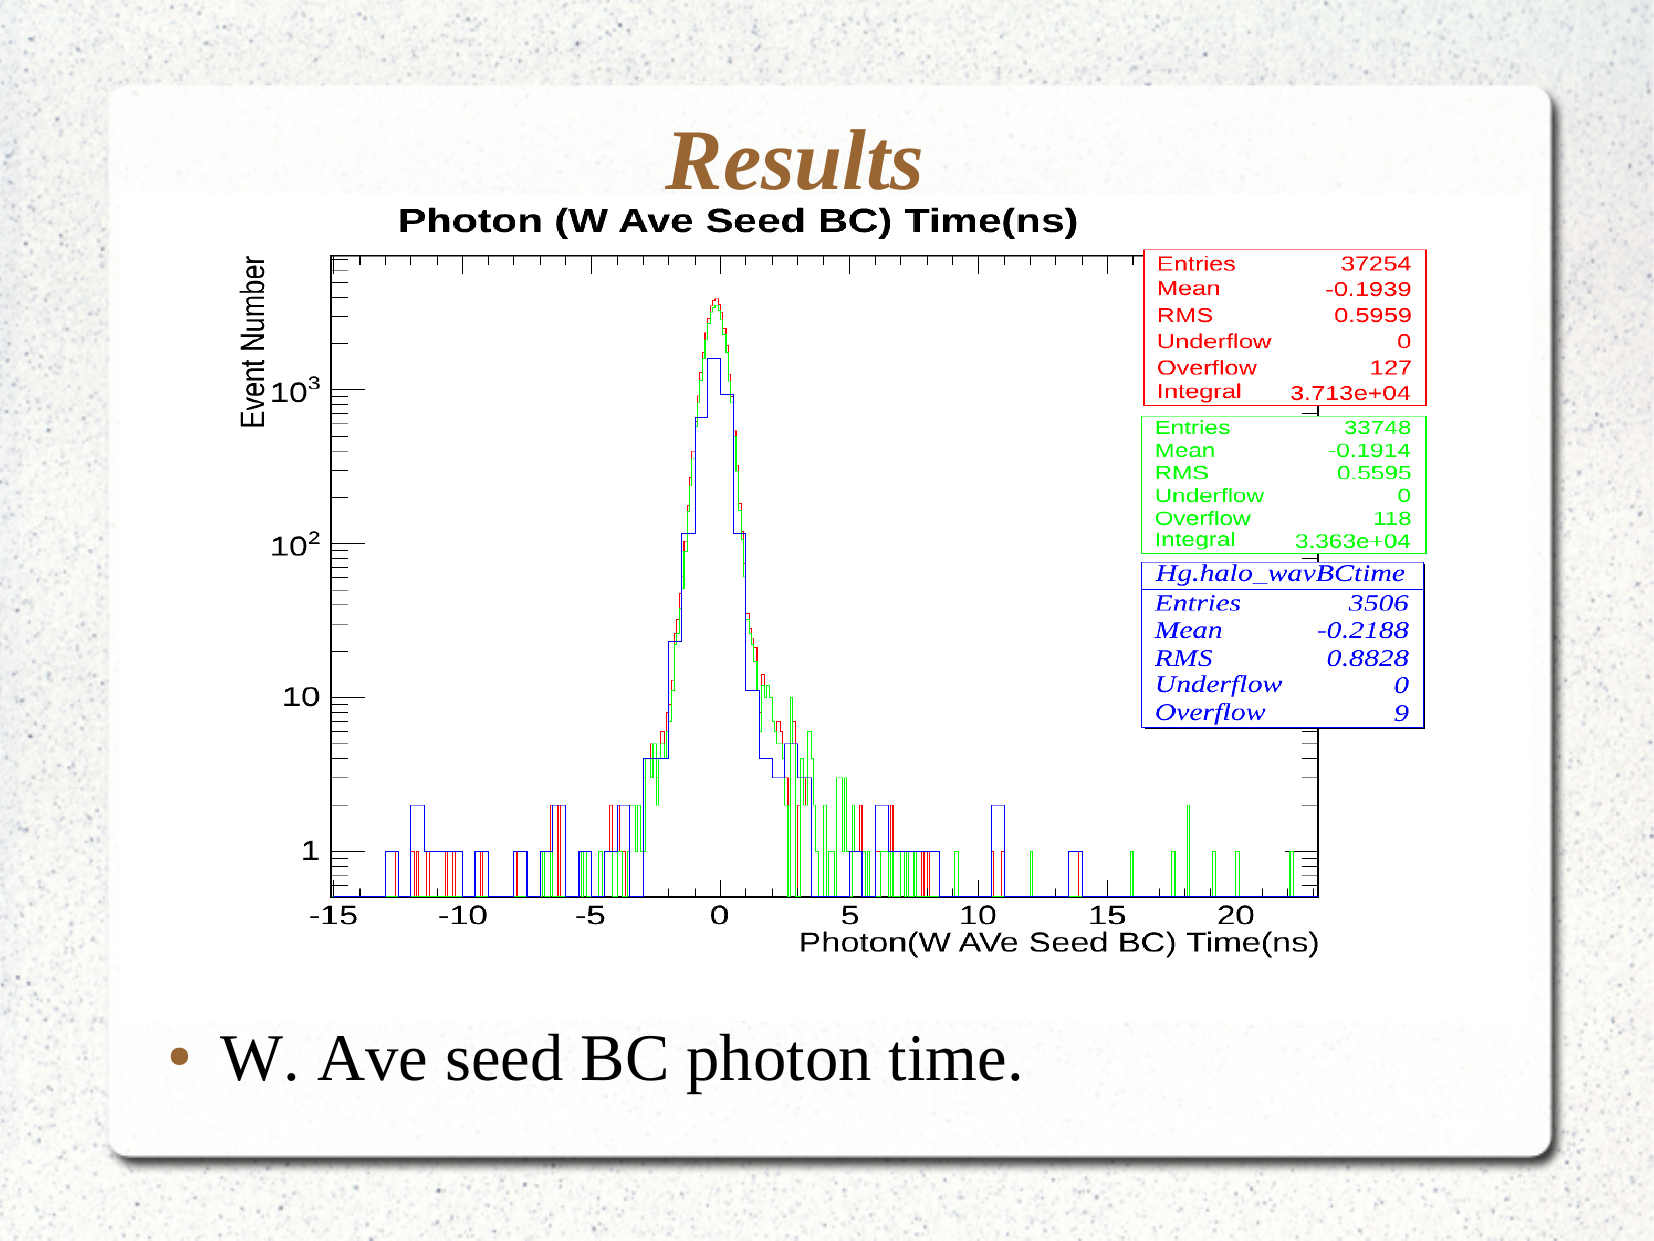

# Results
W. Ave seed BC photon time.